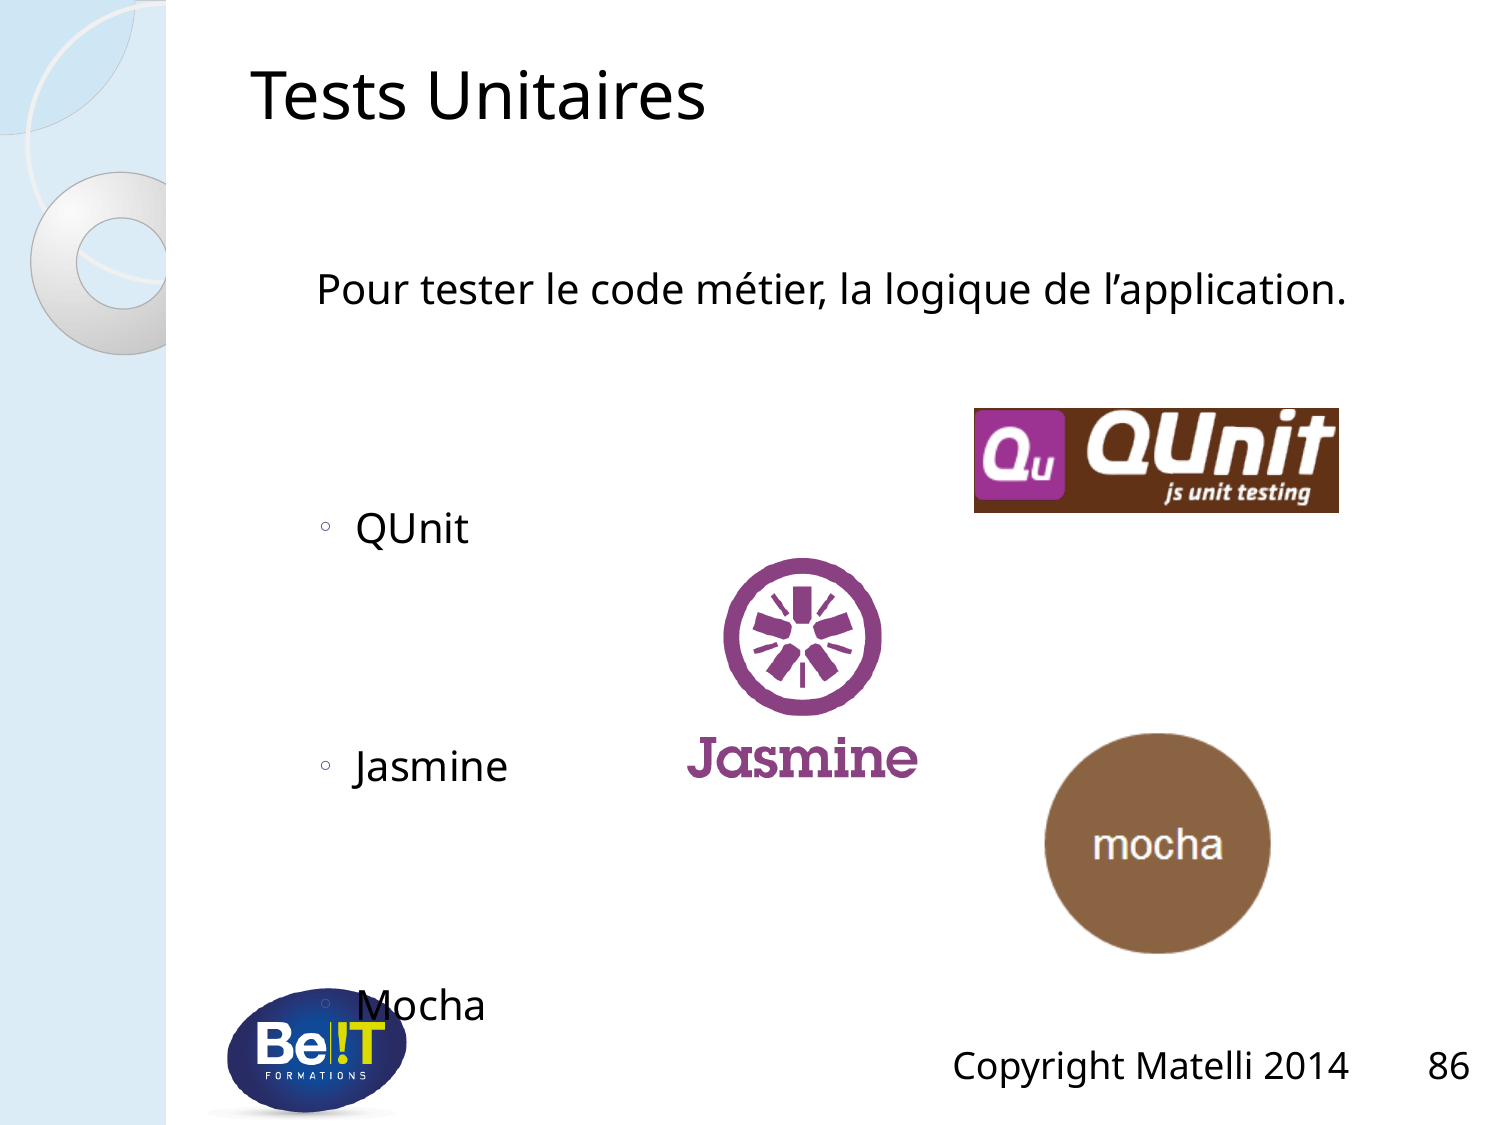

# Tests Unitaires
Pour tester le code métier, la logique de l’application.
QUnit
Jasmine
Mocha
Copyright Matelli 2014